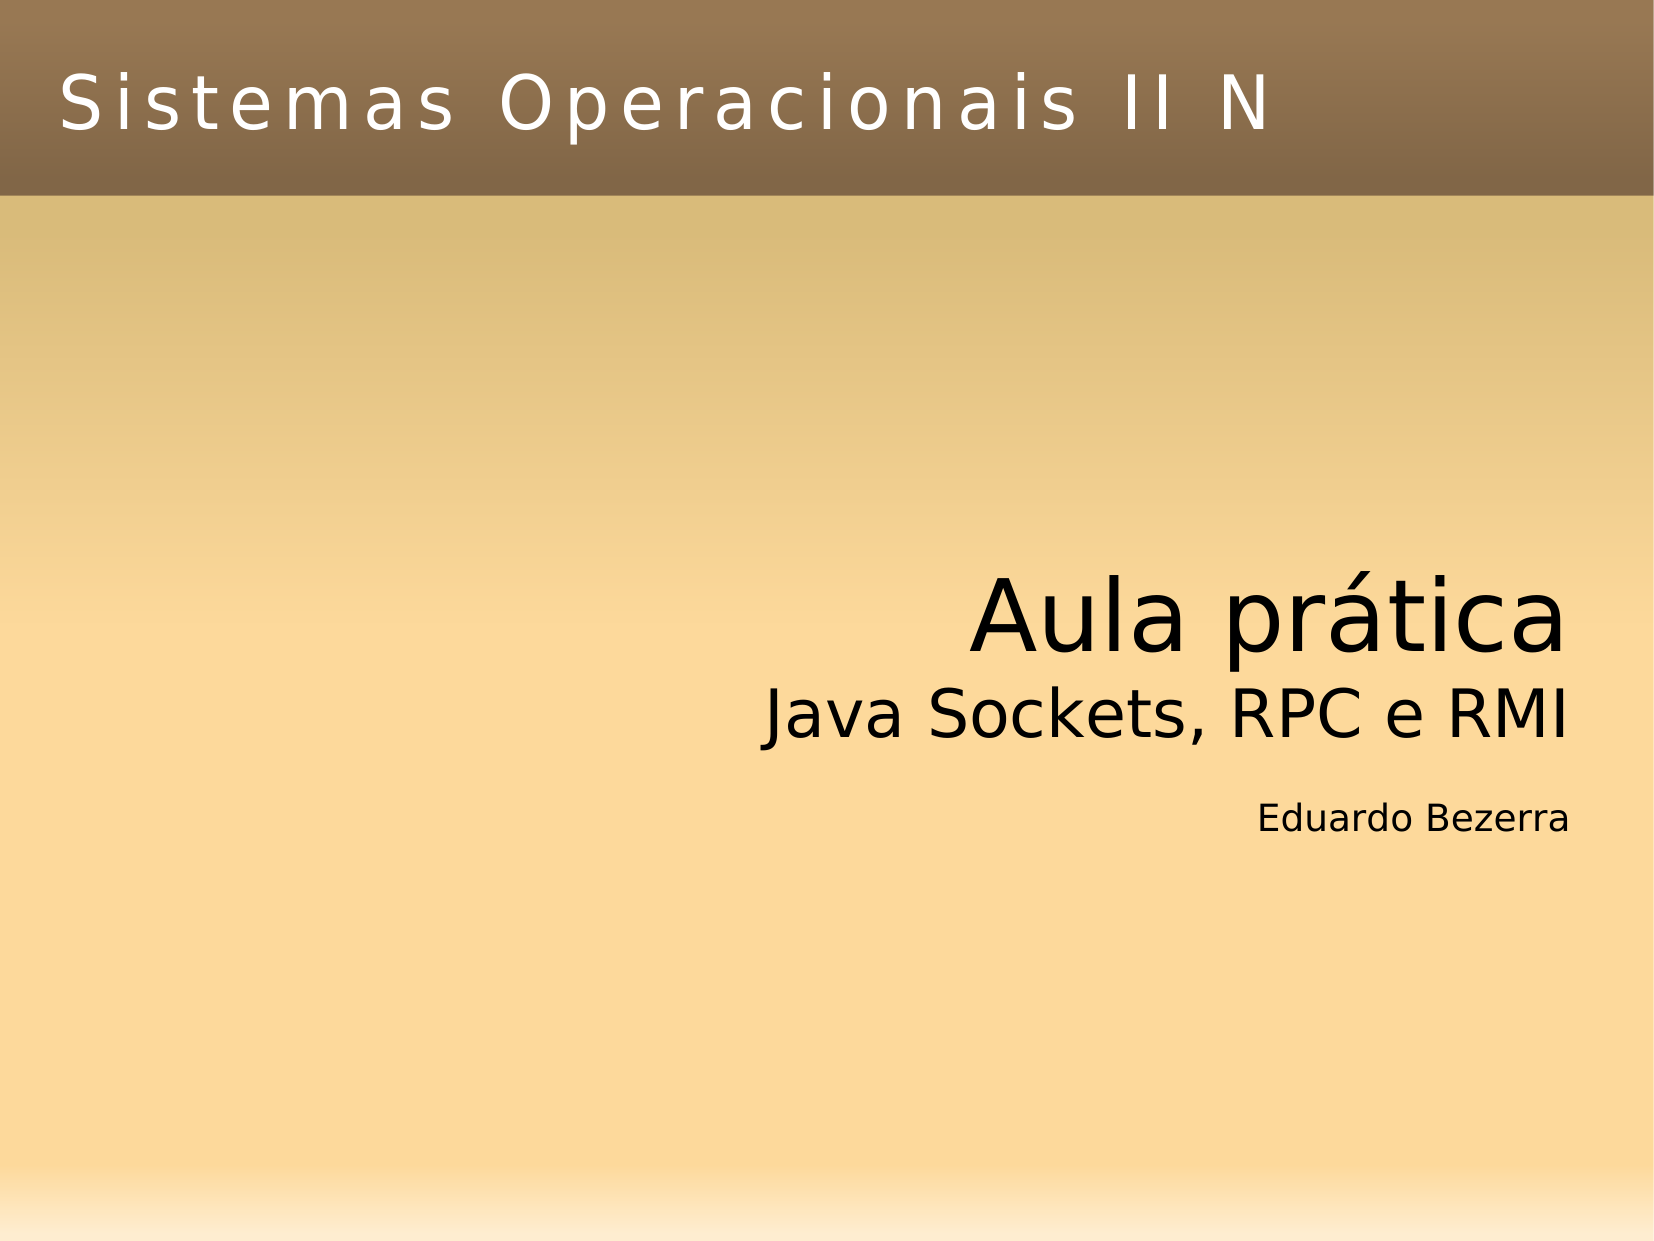

# Sistemas Operacionais II N
Aula prática
Java Sockets, RPC e RMI
Eduardo Bezerra